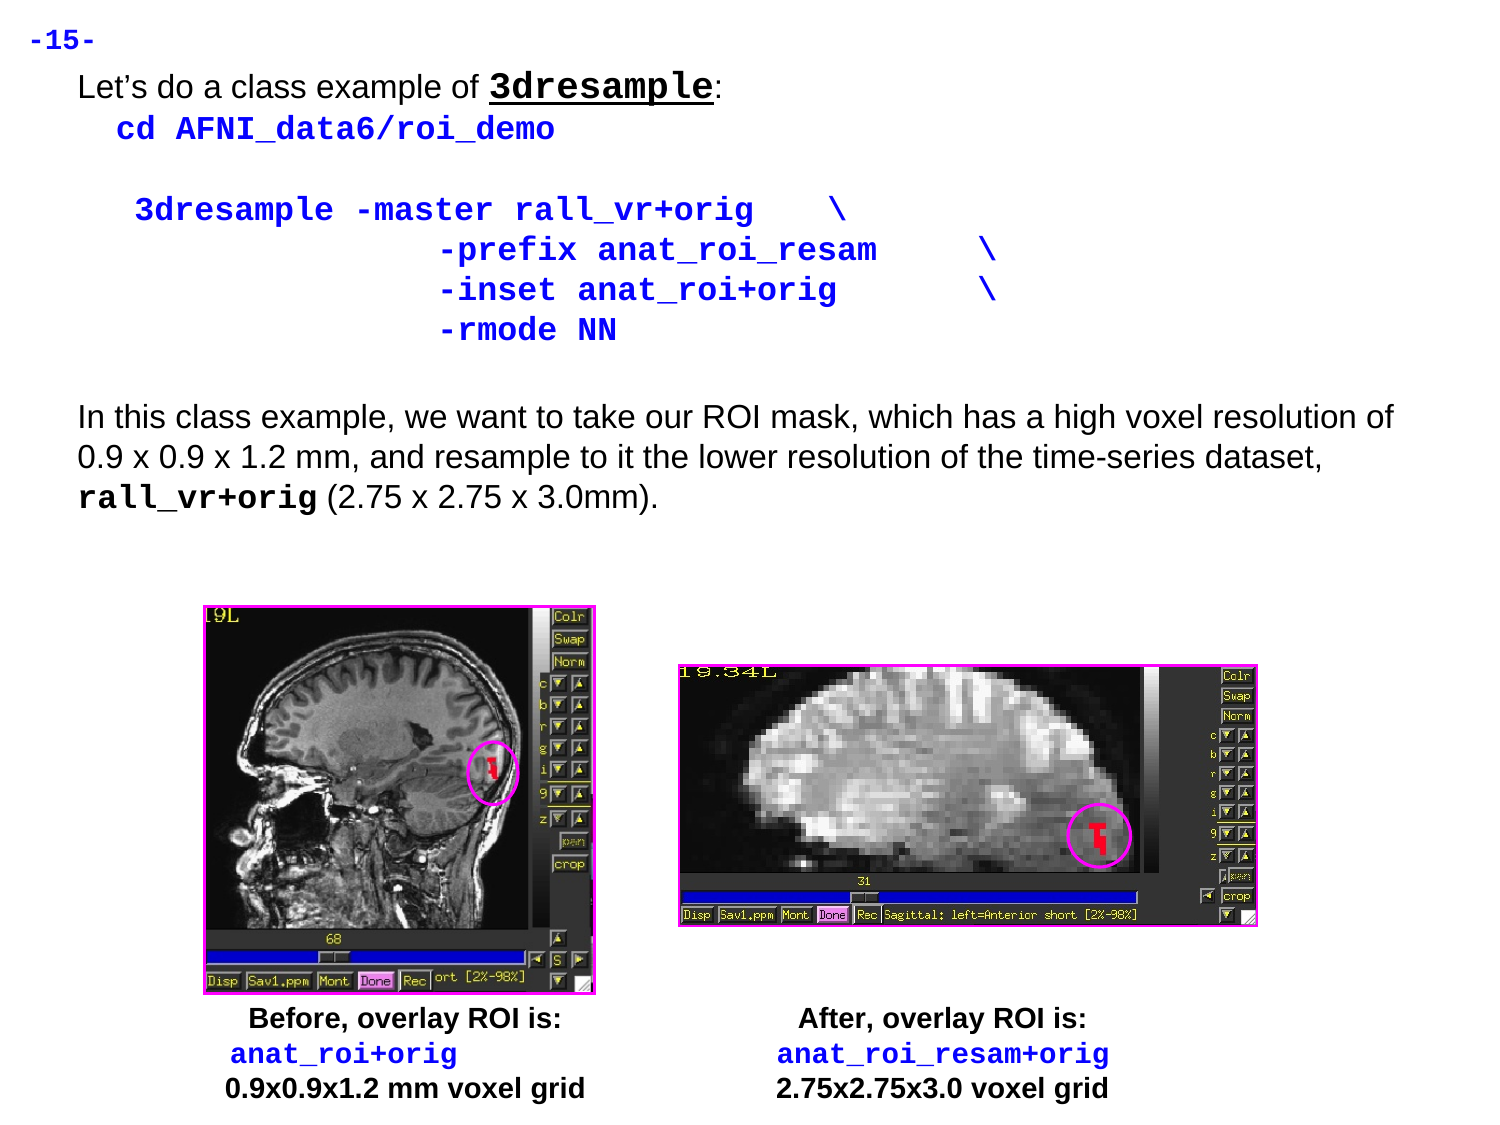

# Let’s do a class example of 3dresample:
cd AFNI_data6/roi_demo
3dresample -master rall_vr+orig 	\
			 -prefix anat_roi_resam 	\
			 -inset anat_roi+orig 	\
			 -rmode NN
In this class example, we want to take our ROI mask, which has a high voxel resolution of 0.9 x 0.9 x 1.2 mm, and resample to it the lower resolution of the time-series dataset, rall_vr+orig (2.75 x 2.75 x 3.0mm).
Before, overlay ROI is: anat_roi+orig 0.9x0.9x1.2 mm voxel grid
After, overlay ROI is: anat_roi_resam+orig 2.75x2.75x3.0 voxel grid